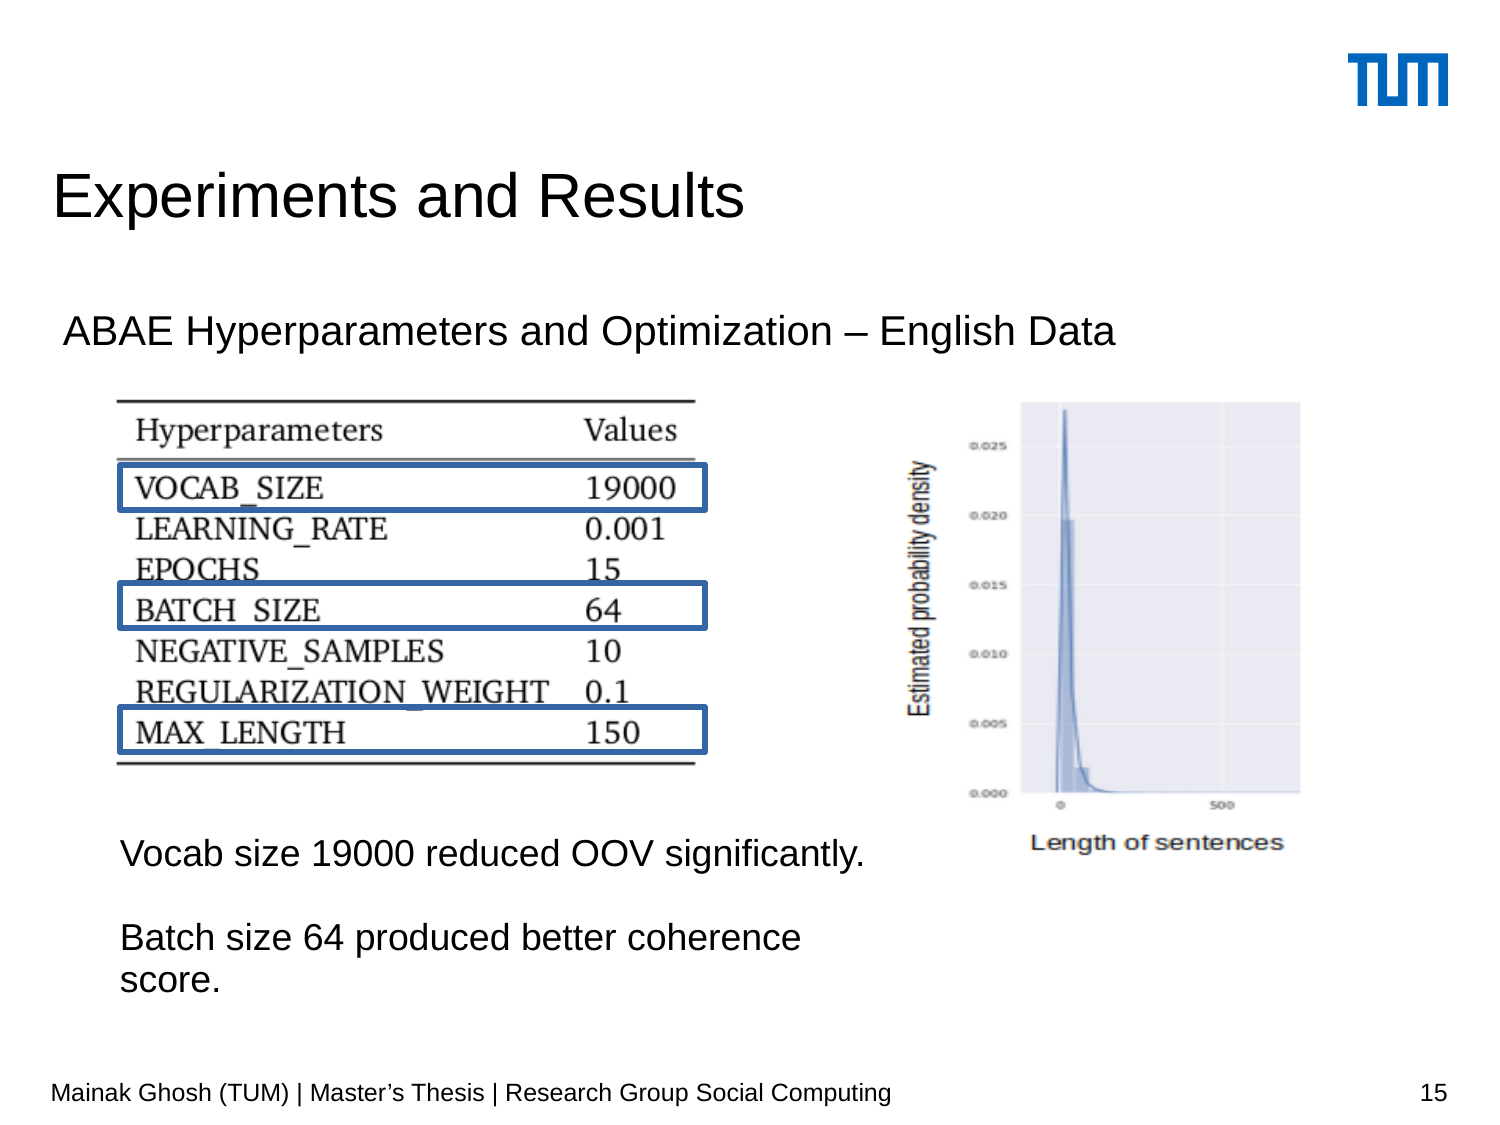

# Experiments and Results
ABAE Hyperparameters and Optimization – English Data
Vocab size 19000 reduced OOV significantly.
Batch size 64 produced better coherence score.
Mainak Ghosh (TUM) | Master’s Thesis | Research Group Social Computing